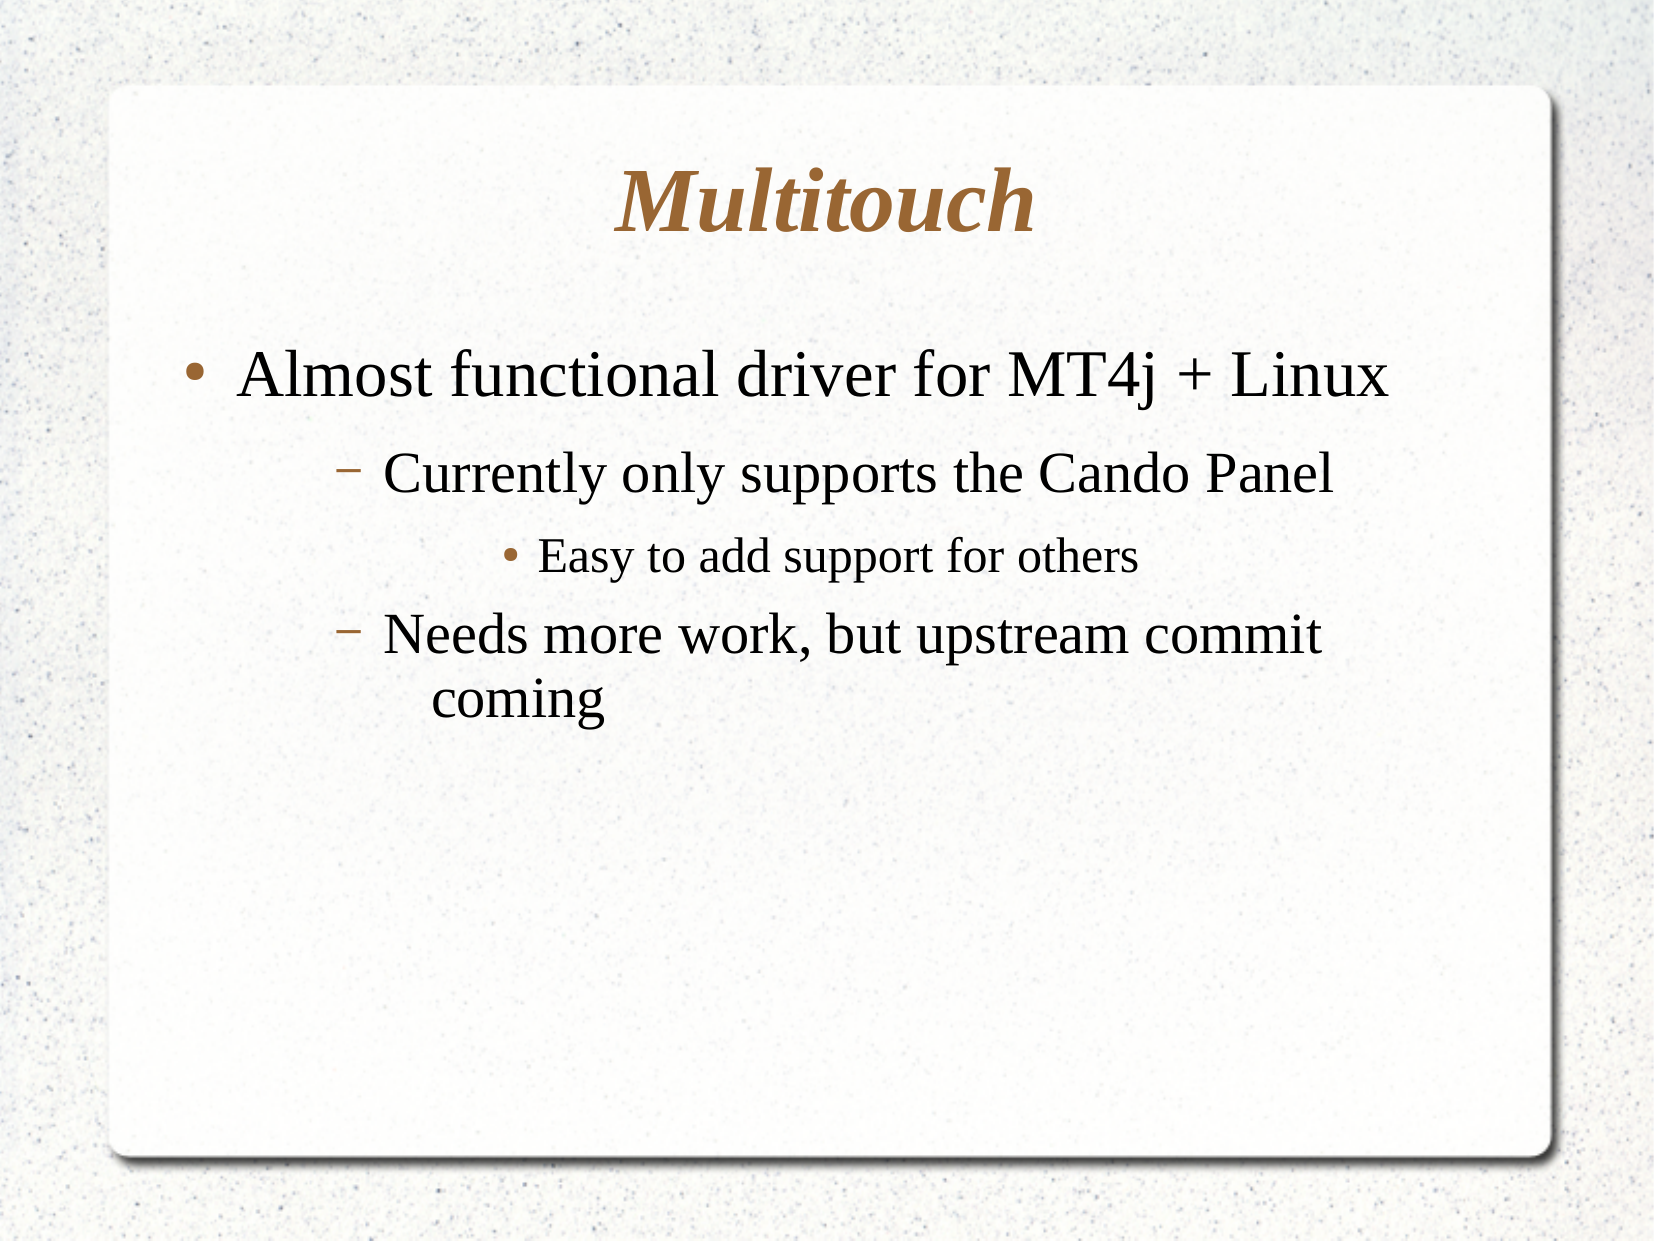

# Multitouch
Almost functional driver for MT4j + Linux
Currently only supports the Cando Panel
Easy to add support for others
Needs more work, but upstream commit coming